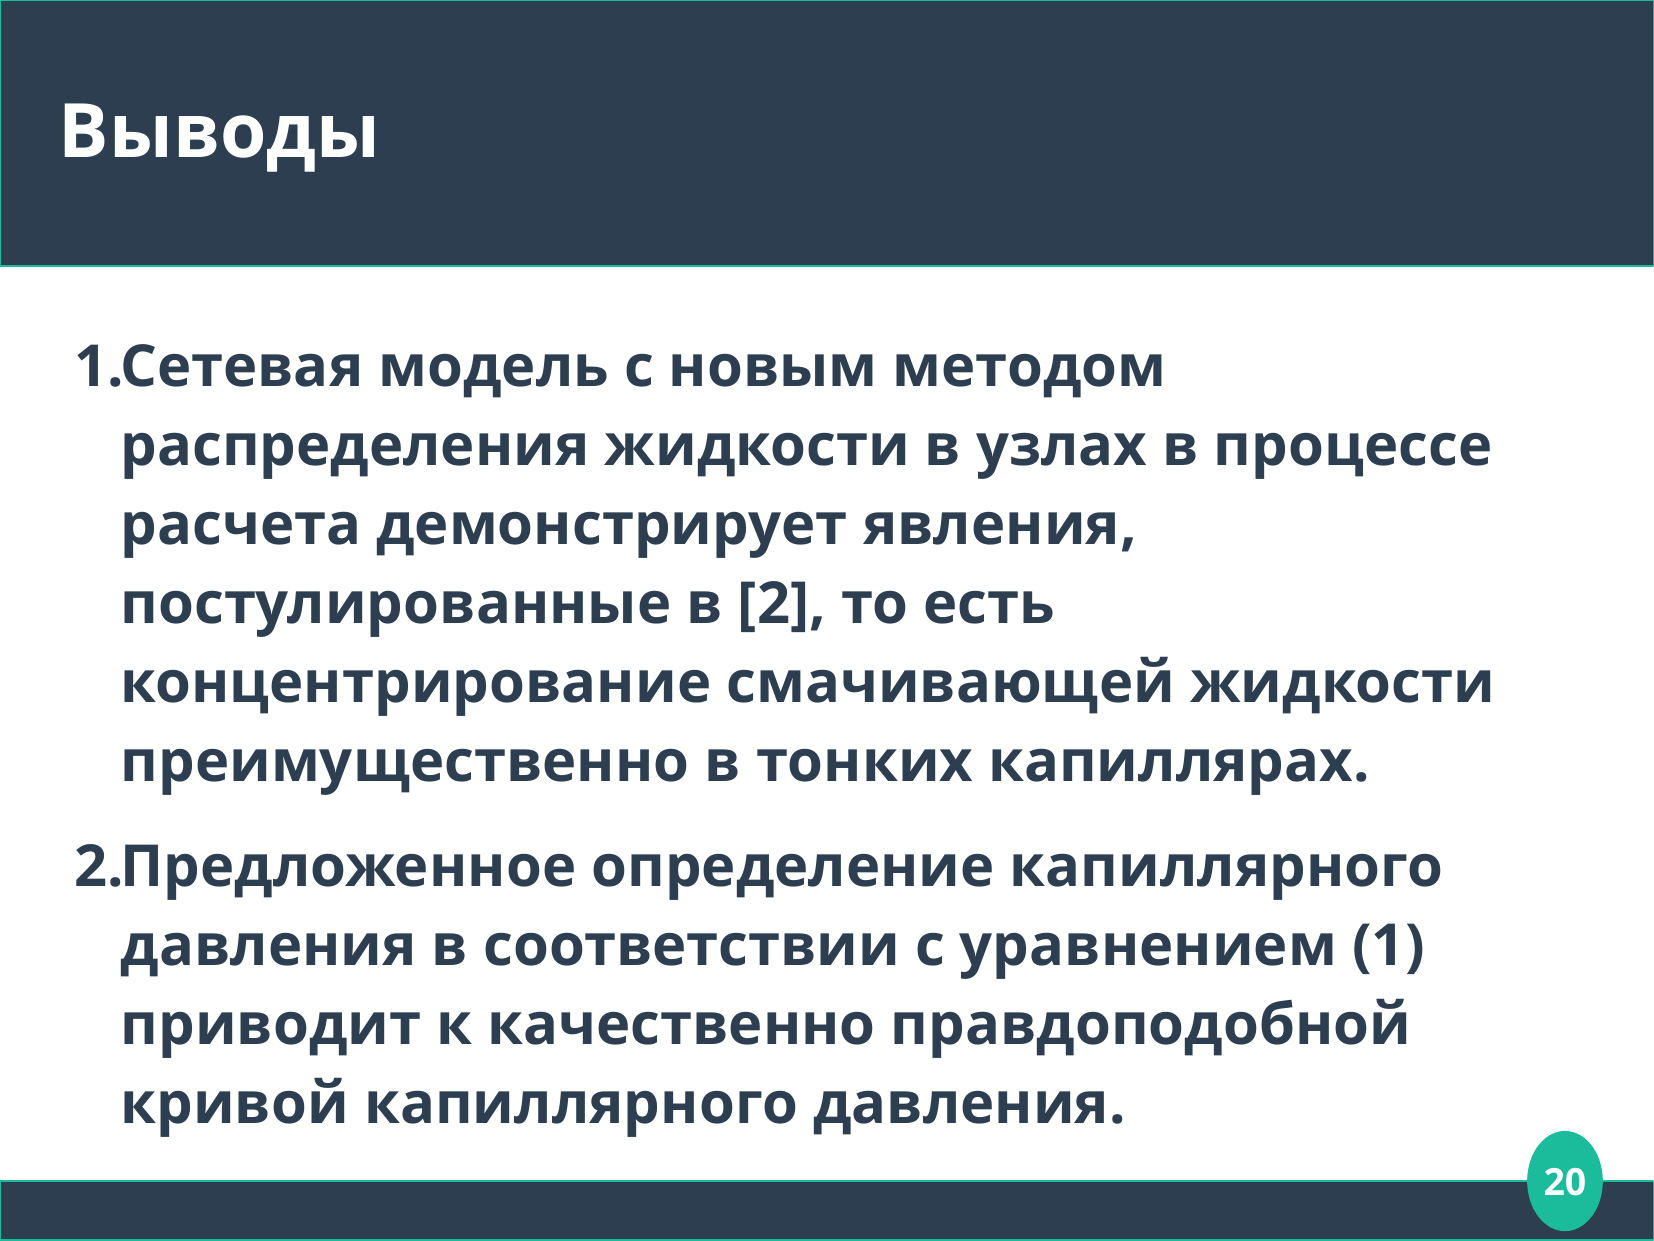

# Выводы
Сетевая модель с новым методом распределения жидкости в узлах в процессе расчета демонстрирует явления, постулированные в [2], то есть концентрирование смачивающей жидкости преимущественно в тонких капиллярах.
Предложенное определение капиллярного давления в соответствии с уравнением (1) приводит к качественно правдоподобной кривой капиллярного давления.
20